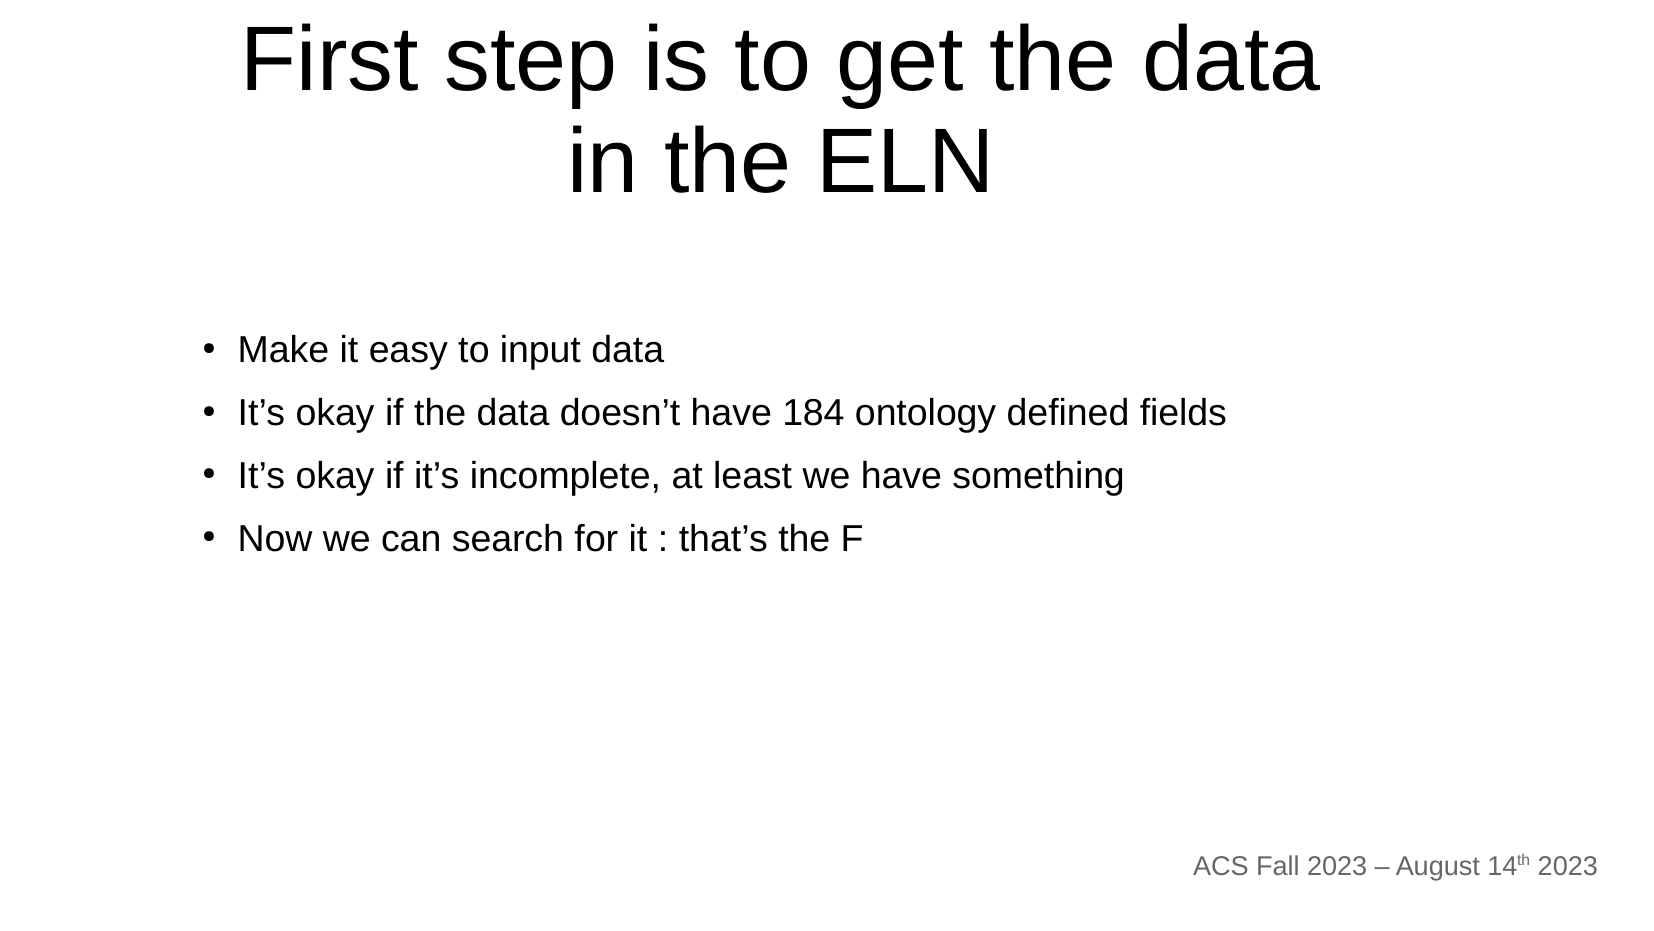

# First step is to get the data in the ELN
Make it easy to input data
It’s okay if the data doesn’t have 184 ontology defined fields
It’s okay if it’s incomplete, at least we have something
Now we can search for it : that’s the F
ACS Fall 2023 – August 14th 2023